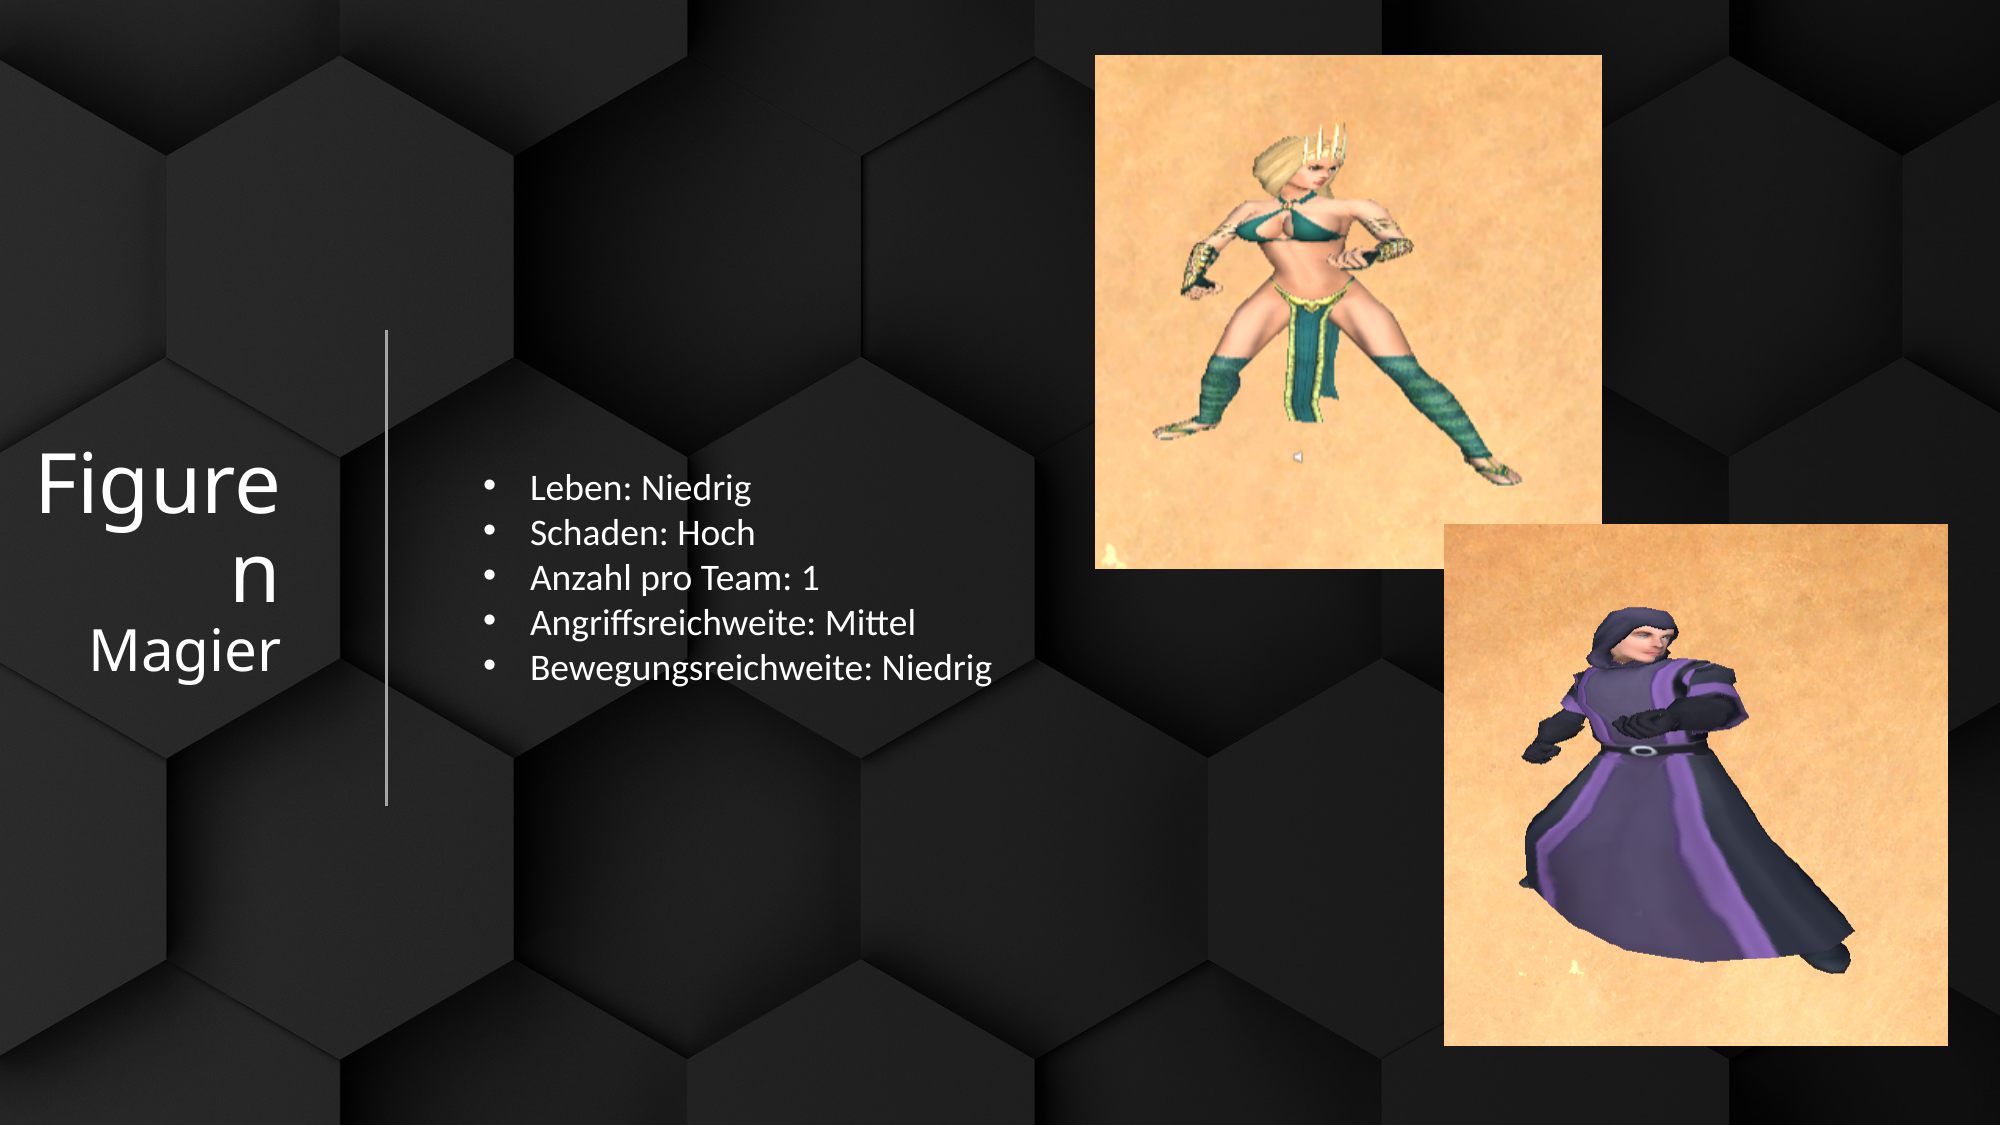

# Figuren Magier
Leben: Niedrig
Schaden: Hoch
Anzahl pro Team: 1
Angriffsreichweite: Mittel
Bewegungsreichweite: Niedrig